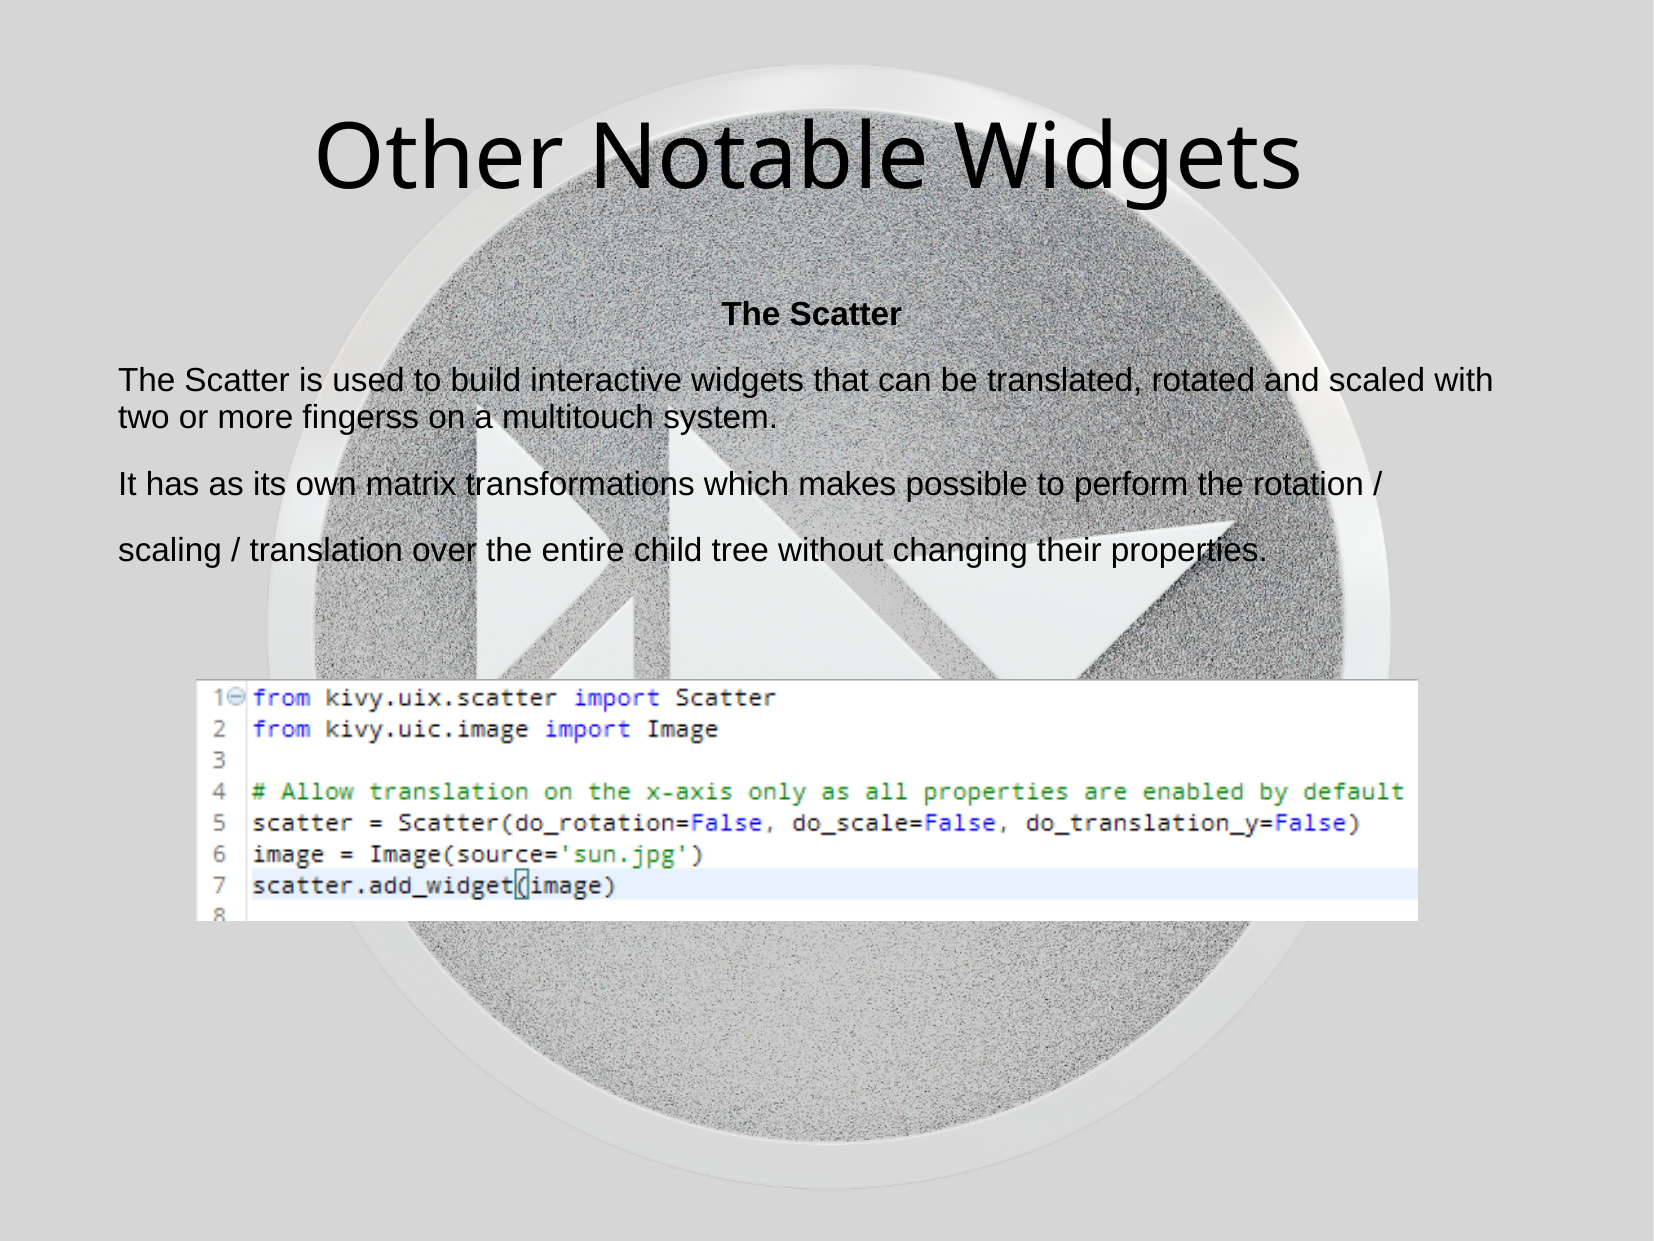

# Other Notable Widgets
The Scatter
The Scatter is used to build interactive widgets that can be translated, rotated and scaled with two or more fingerss on a multitouch system.
It has as its own matrix transformations which makes possible to perform the rotation /
scaling / translation over the entire child tree without changing their properties.